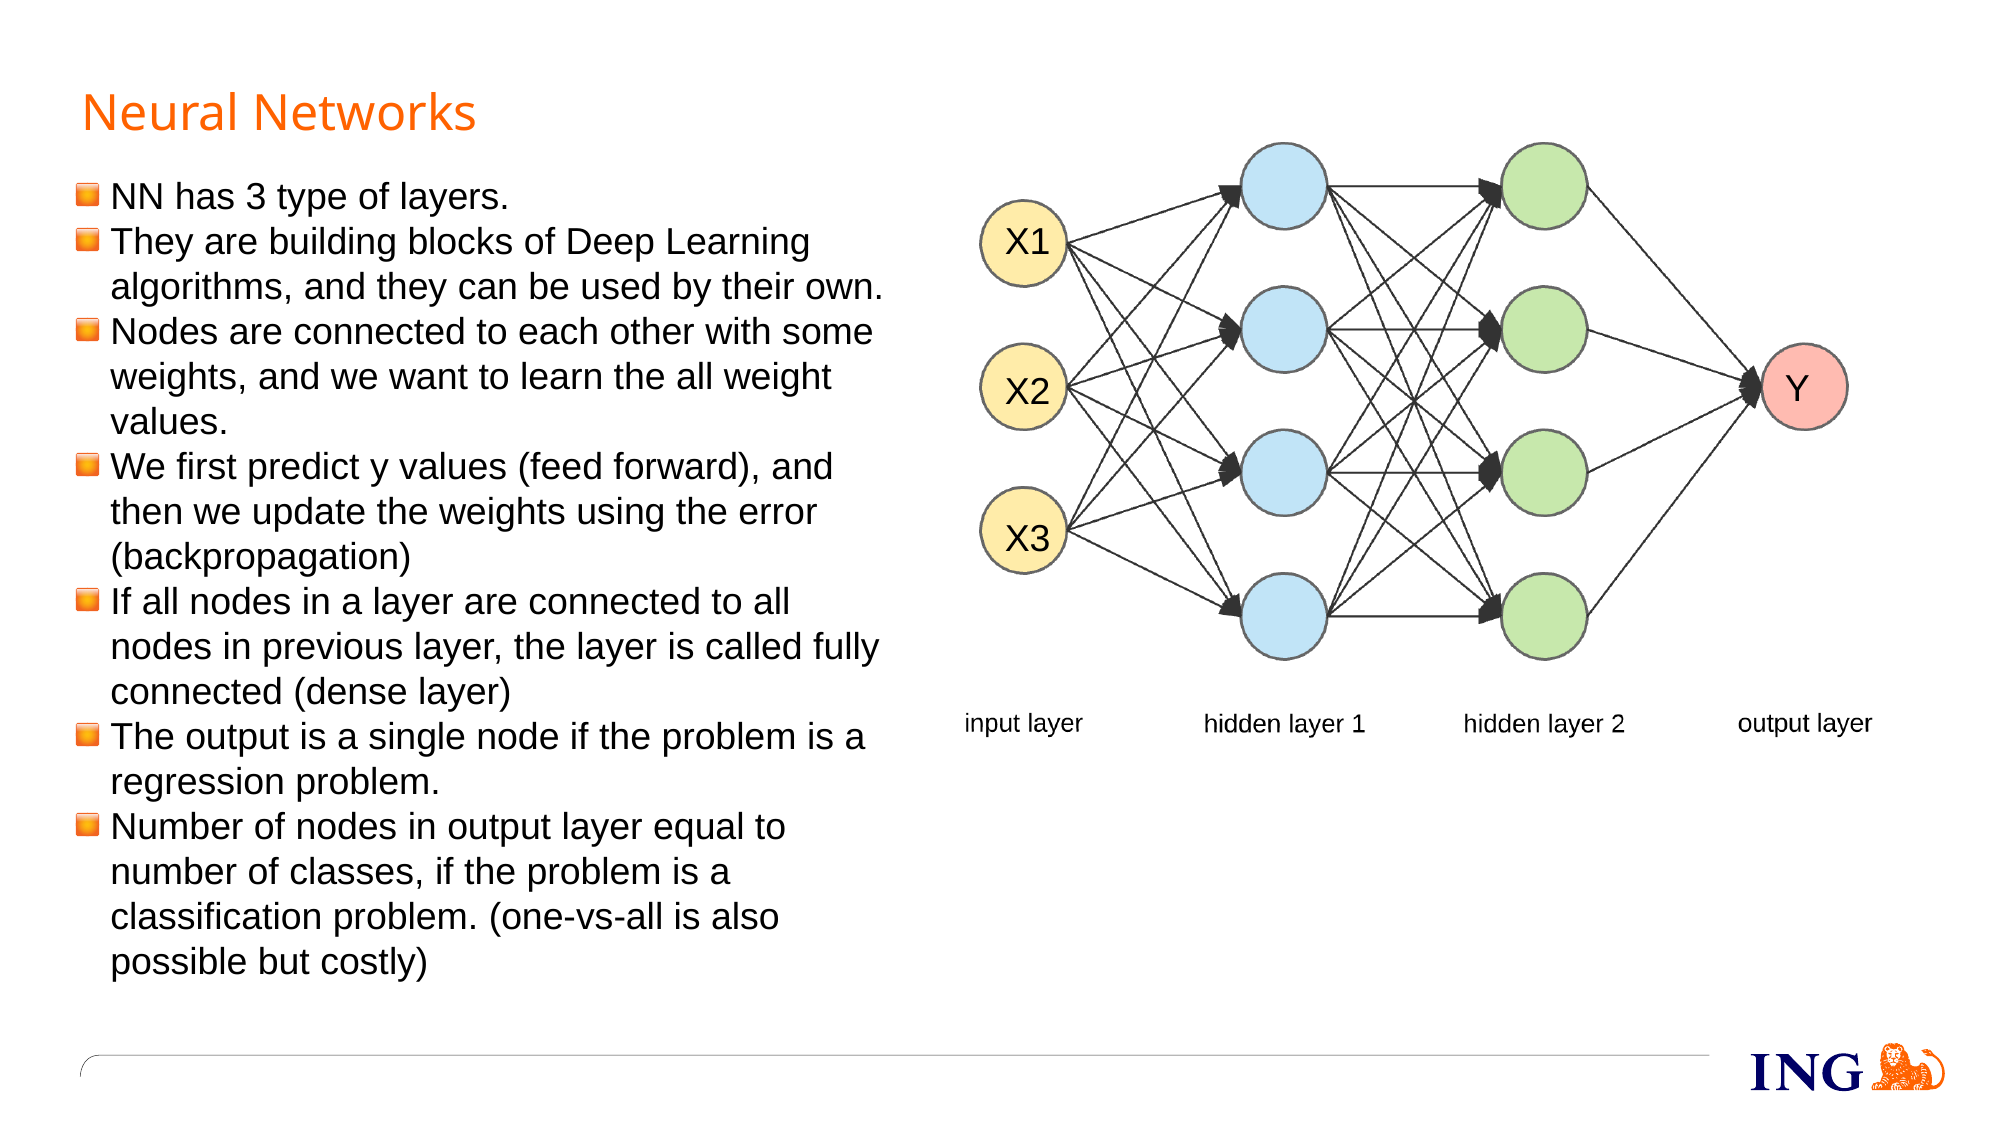

Neural Networks
NN has 3 type of layers.
They are building blocks of Deep Learning algorithms, and they can be used by their own.
Nodes are connected to each other with some weights, and we want to learn the all weight values.
We first predict y values (feed forward), and then we update the weights using the error (backpropagation)
If all nodes in a layer are connected to all nodes in previous layer, the layer is called fully connected (dense layer)
The output is a single node if the problem is a regression problem.
Number of nodes in output layer equal to number of classes, if the problem is a classification problem. (one-vs-all is also possible but costly)
X1
Y
X2
X3